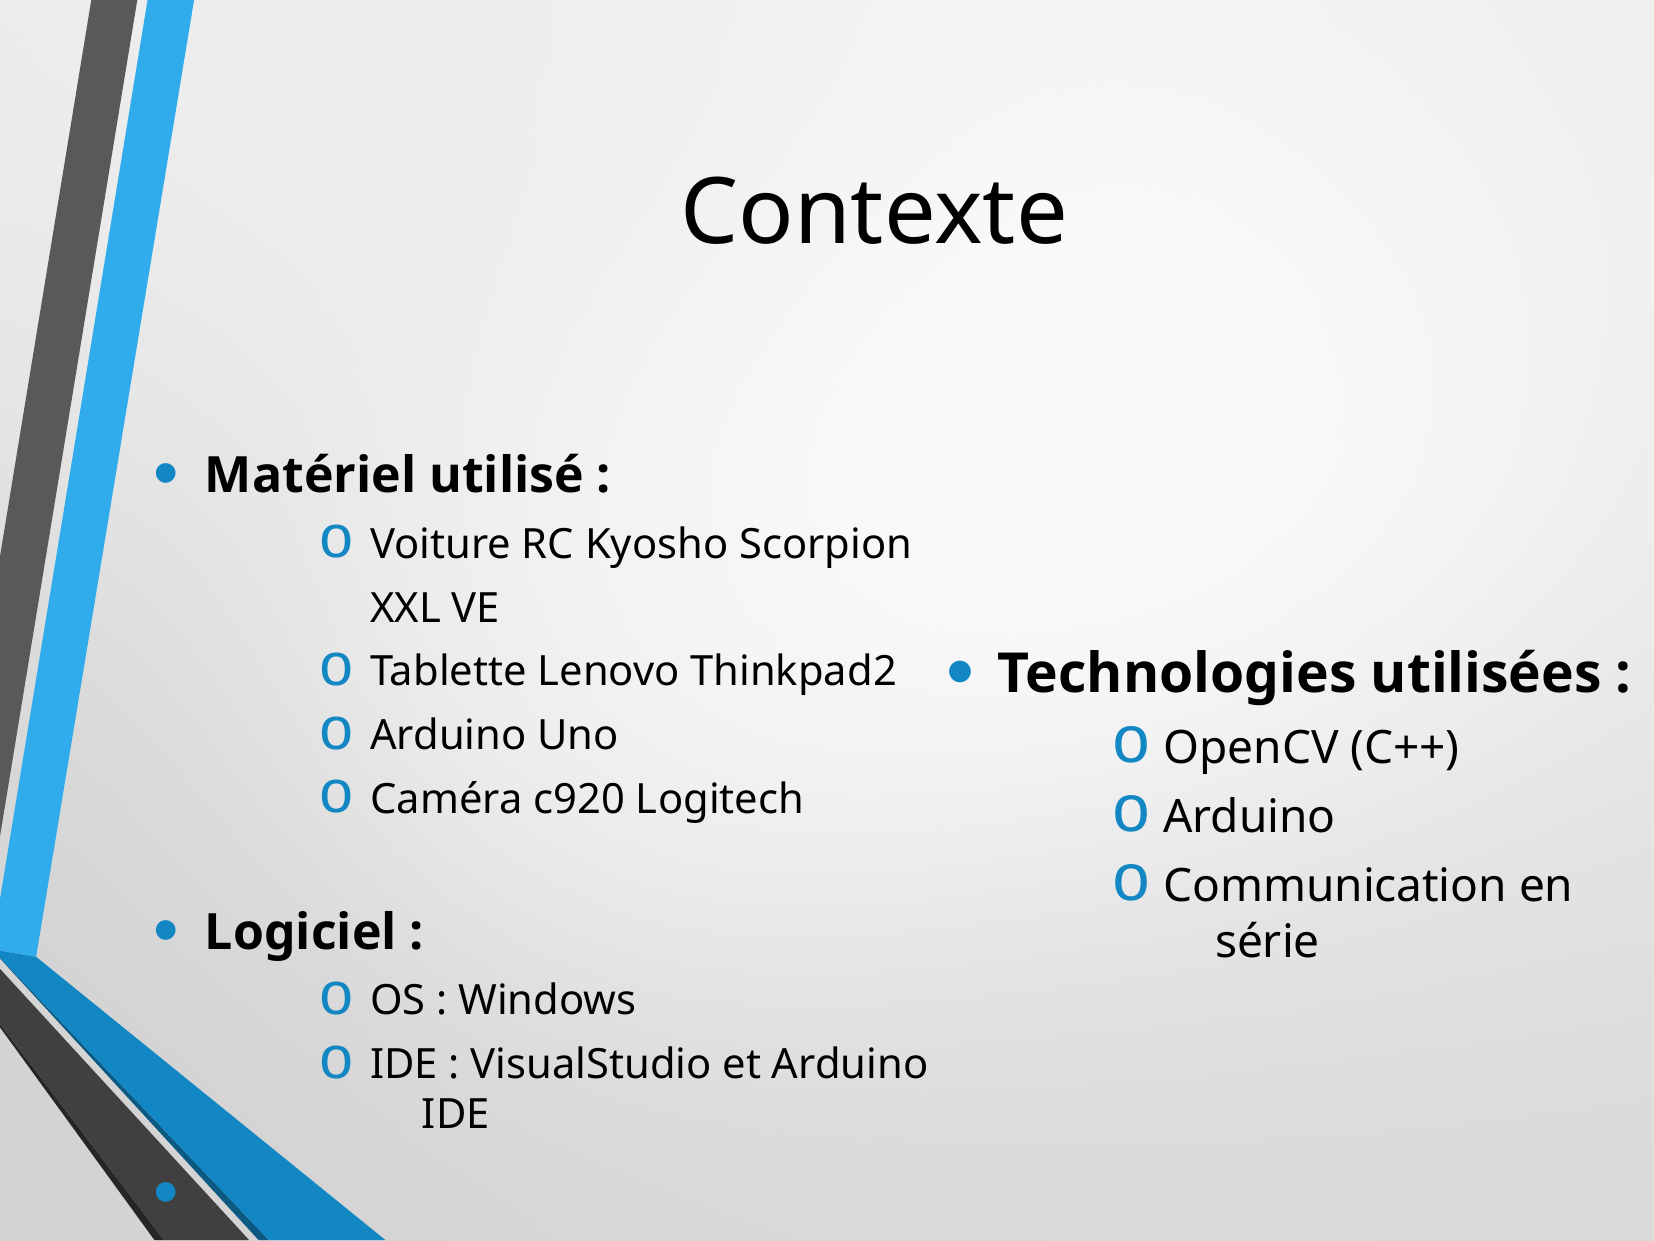

# Contexte
Matériel utilisé :
Voiture RC Kyosho Scorpion
XXL VE
Tablette Lenovo Thinkpad2
Arduino Uno
Caméra c920 Logitech
Logiciel :
OS : Windows
IDE : VisualStudio et Arduino IDE
Technologies utilisées :
OpenCV (C++)
Arduino
Communication en série